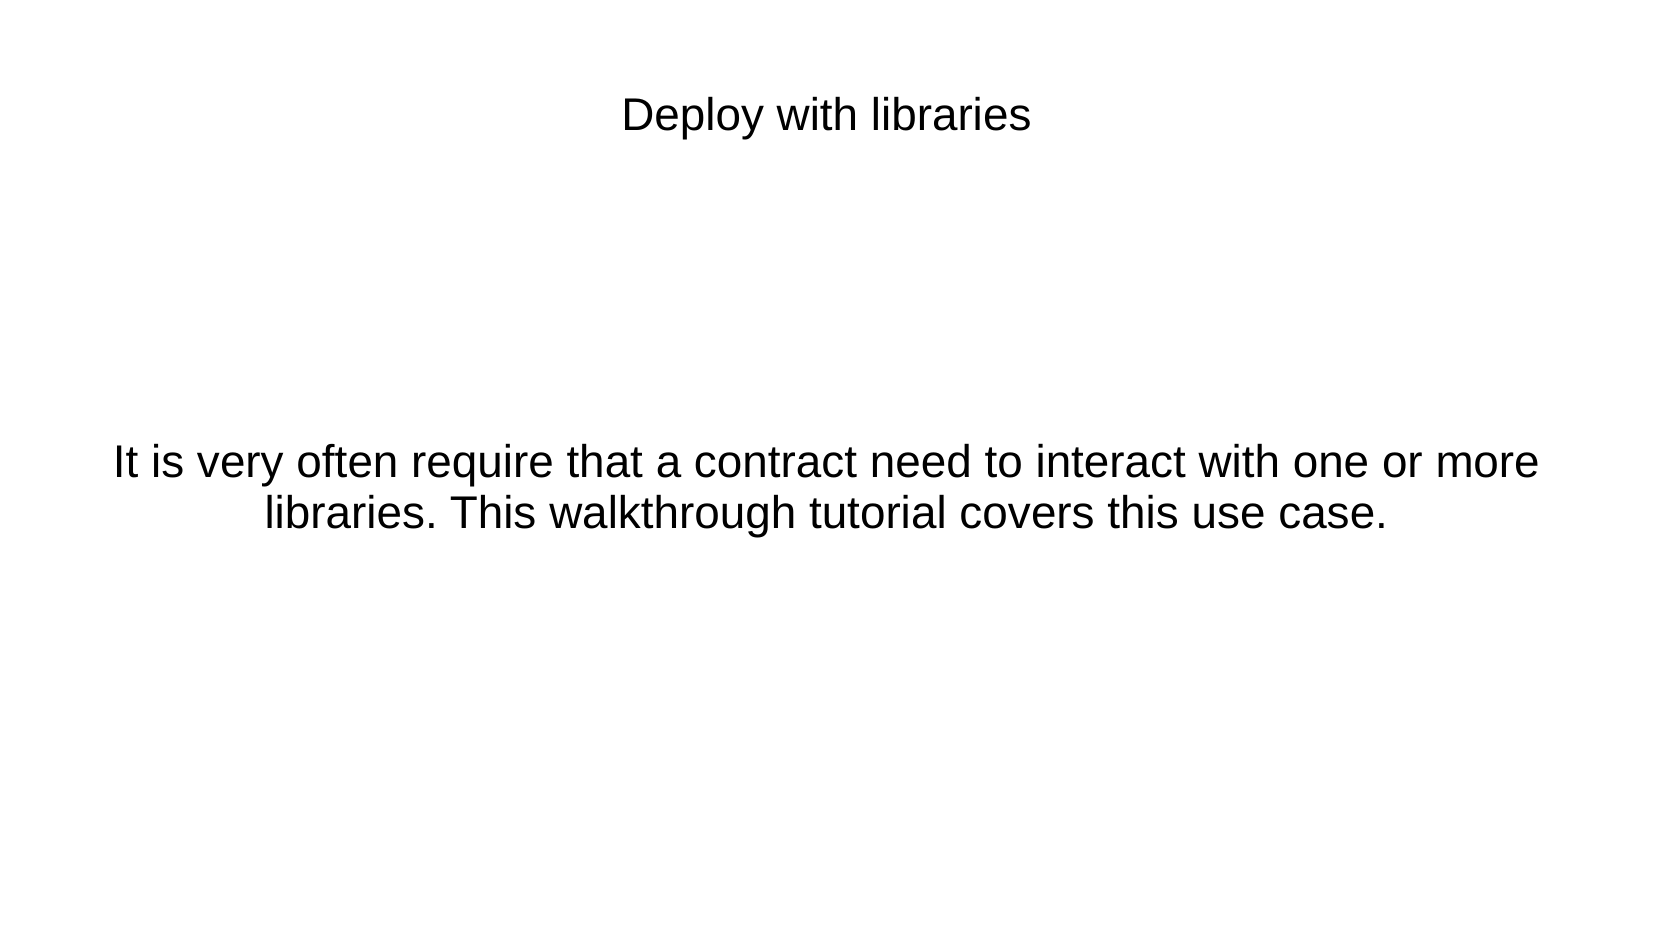

# Deploy with libraries
It is very often require that a contract need to interact with one or more libraries. This walkthrough tutorial covers this use case.